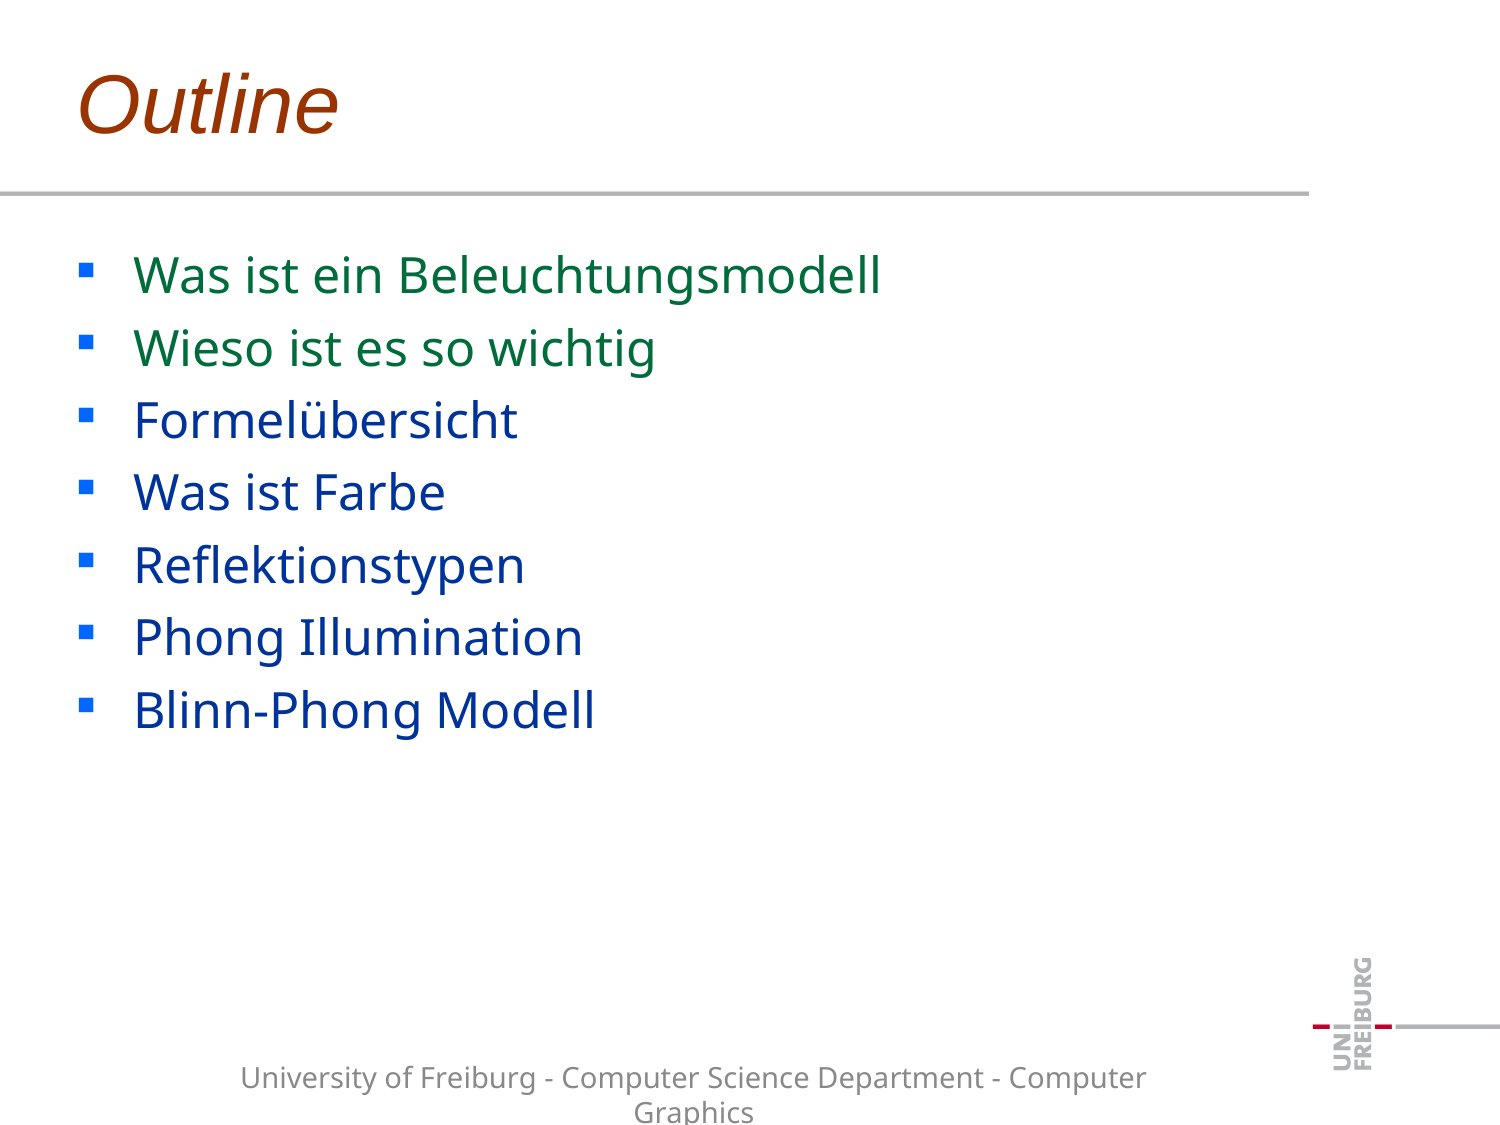

# Outline
Was ist ein Beleuchtungsmodell
Wieso ist es so wichtig
Formelübersicht
Was ist Farbe
Reflektionstypen
Phong Illumination
Blinn-Phong Modell
4